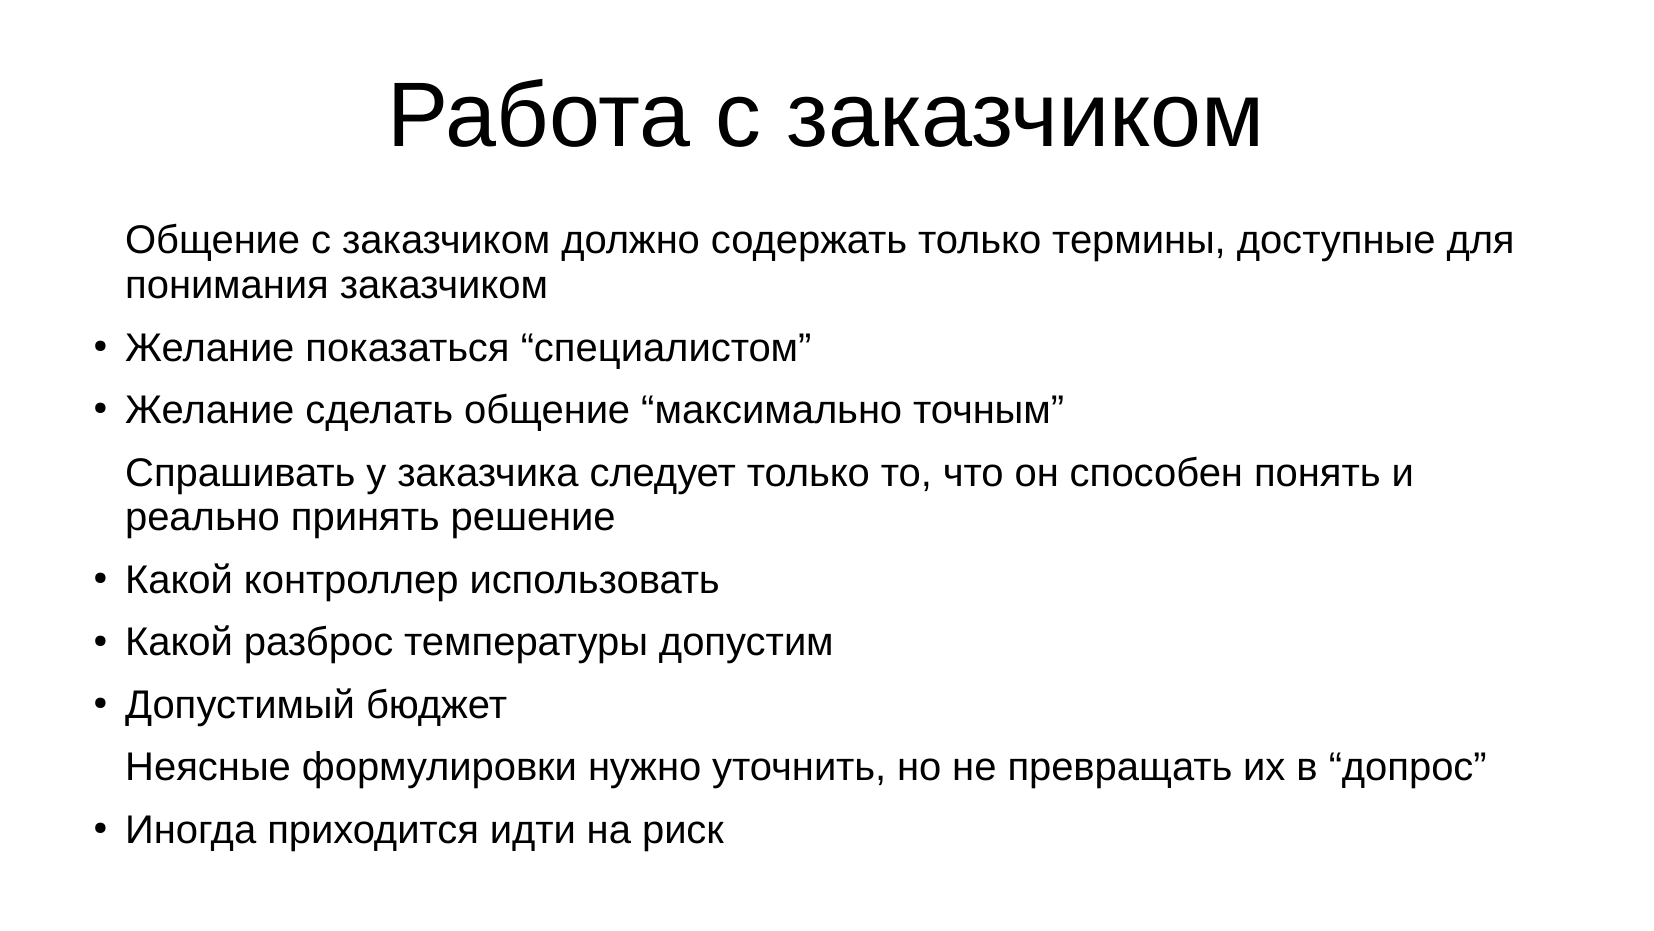

# Работа с заказчиком
Общение с заказчиком должно содержать только термины, доступные для понимания заказчиком
Желание показаться “специалистом”
Желание сделать общение “максимально точным”
Спрашивать у заказчика следует только то, что он способен понять и реально принять решение
Какой контроллер использовать
Какой разброс температуры допустим
Допустимый бюджет
Неясные формулировки нужно уточнить, но не превращать их в “допрос”
Иногда приходится идти на риск